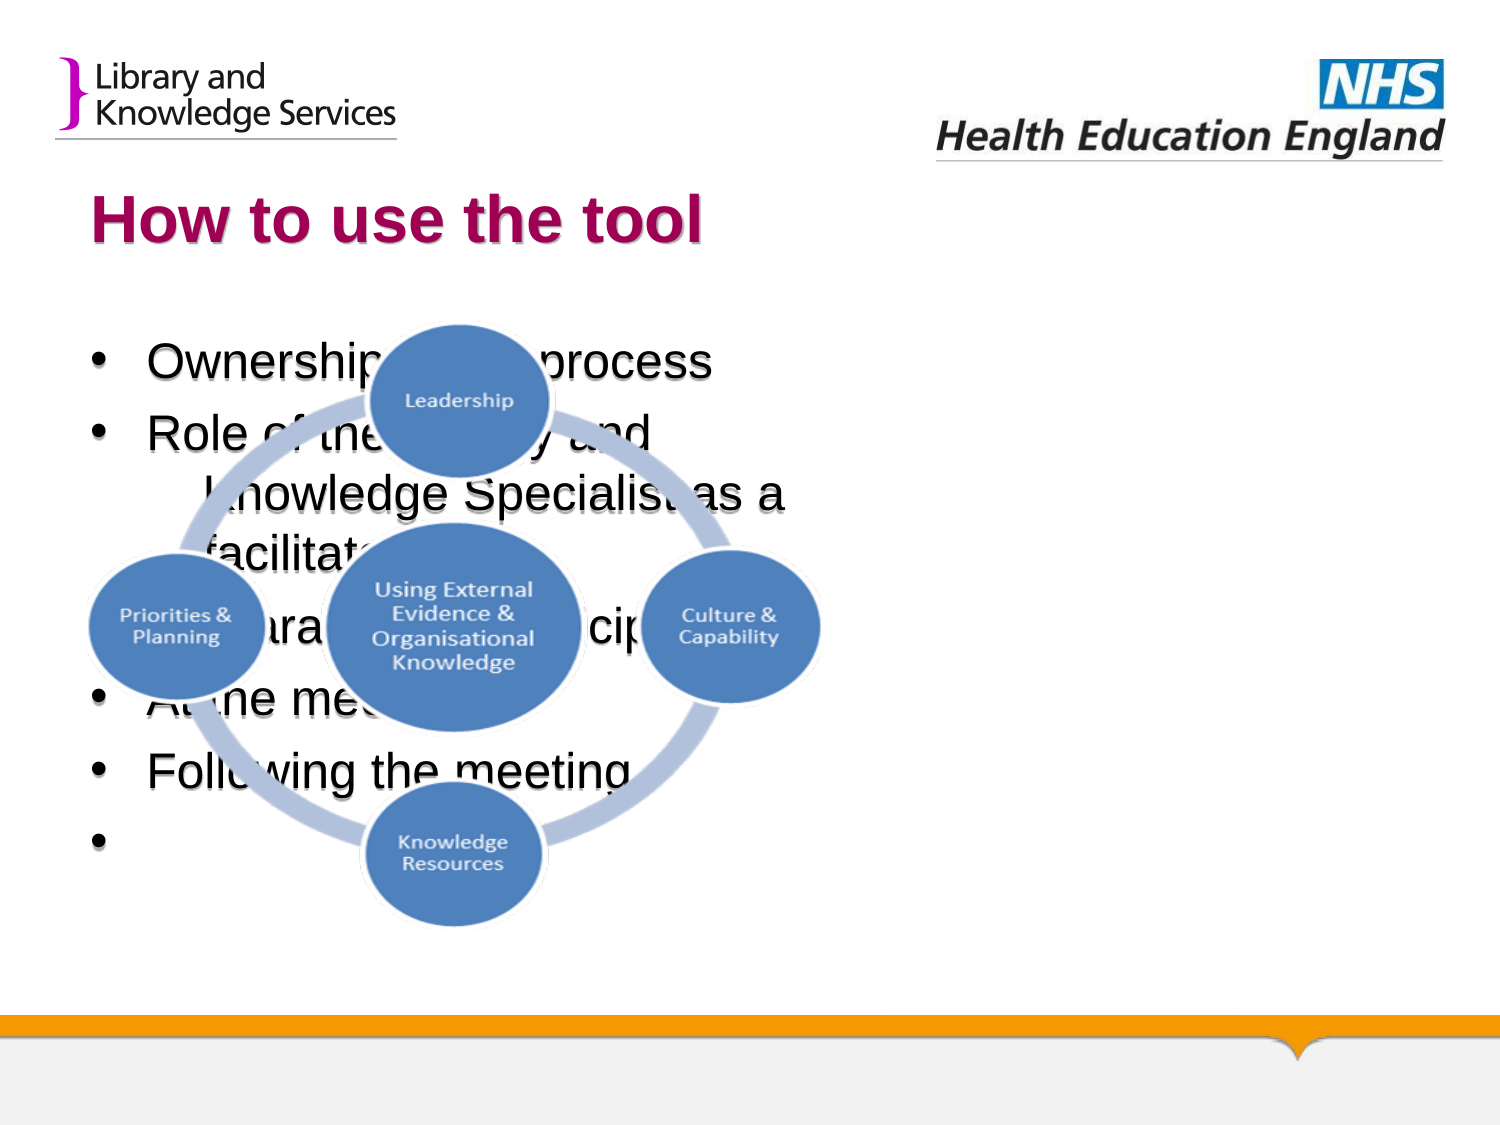

# How to use the tool
Ownership of the process
Role of the Library and Knowledge Specialist as a facilitator
Preparation for participants
At the meeting
Following the meeting